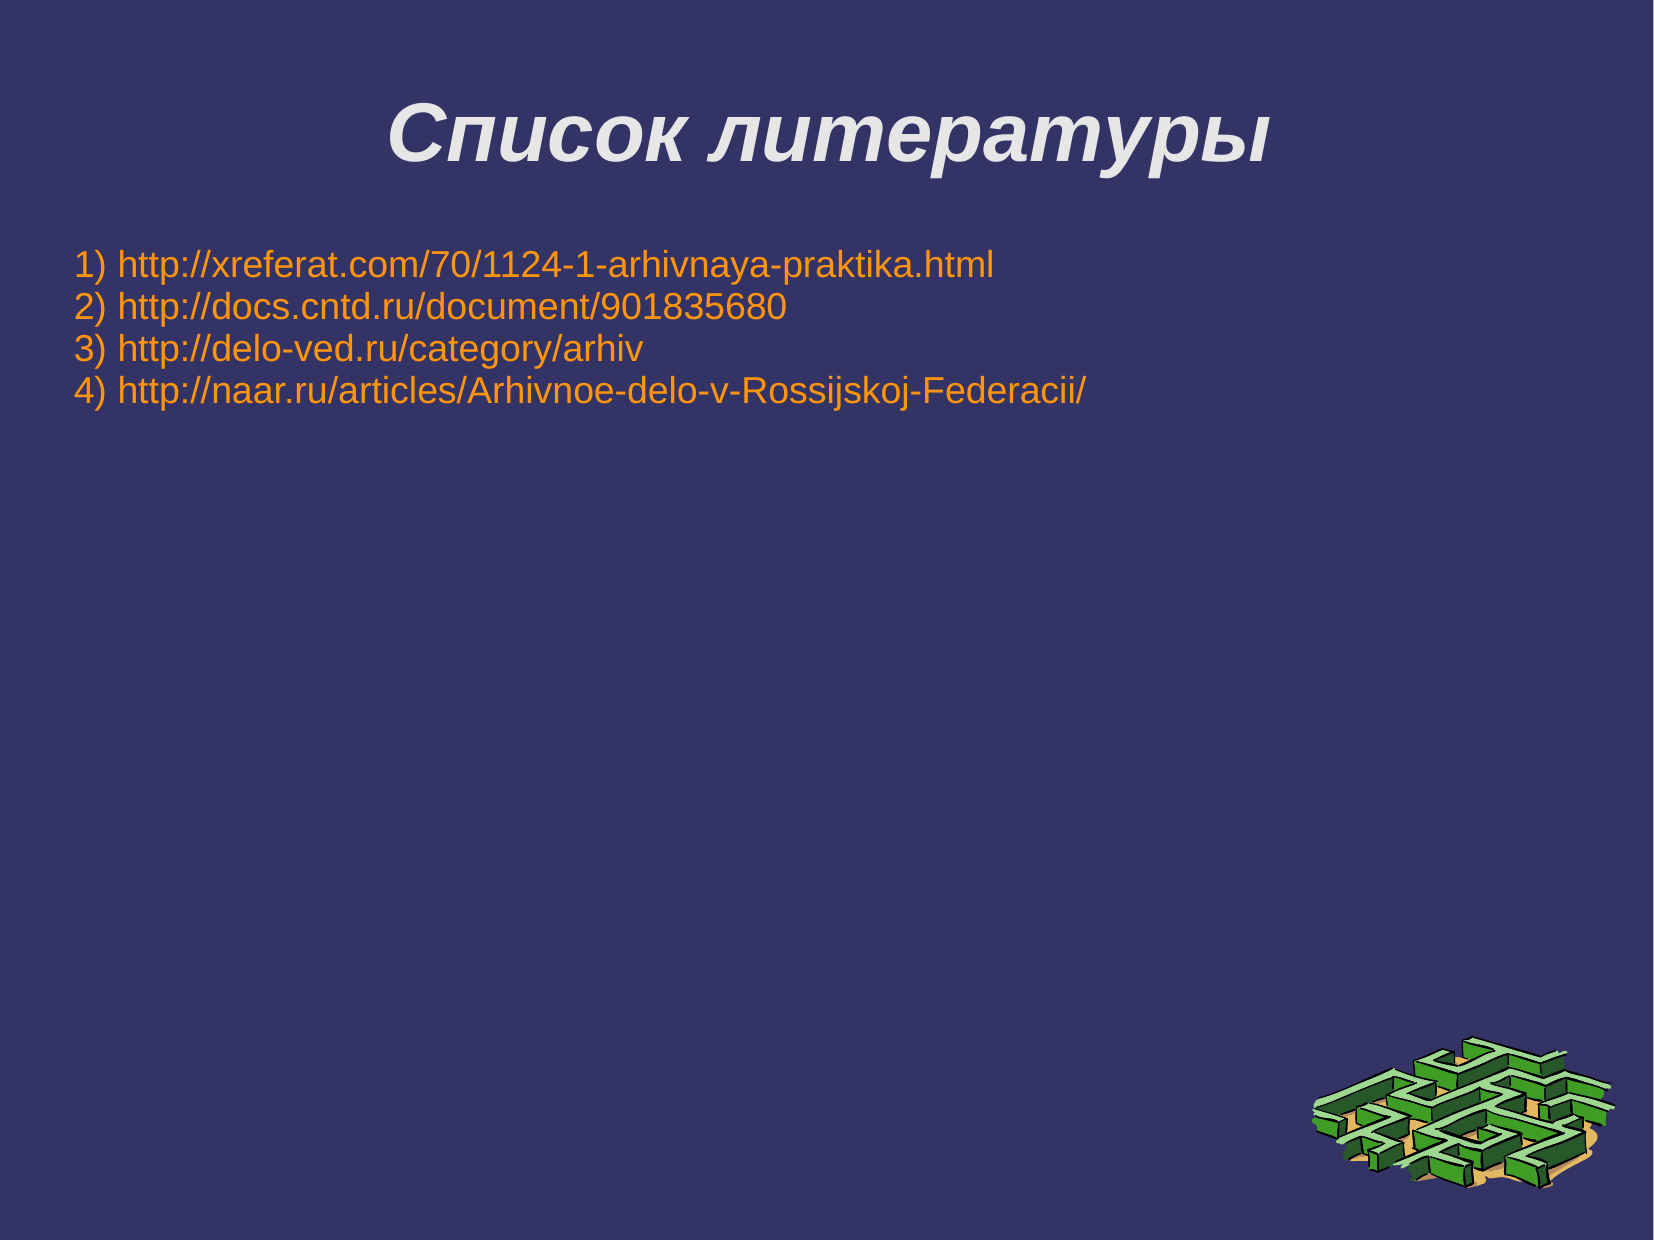

# Список литературы
1) http://xreferat.com/70/1124-1-arhivnaya-praktika.html
2) http://docs.cntd.ru/document/901835680
3) http://delo-ved.ru/category/arhiv
4) http://naar.ru/articles/Arhivnoe-delo-v-Rossijskoj-Federacii/